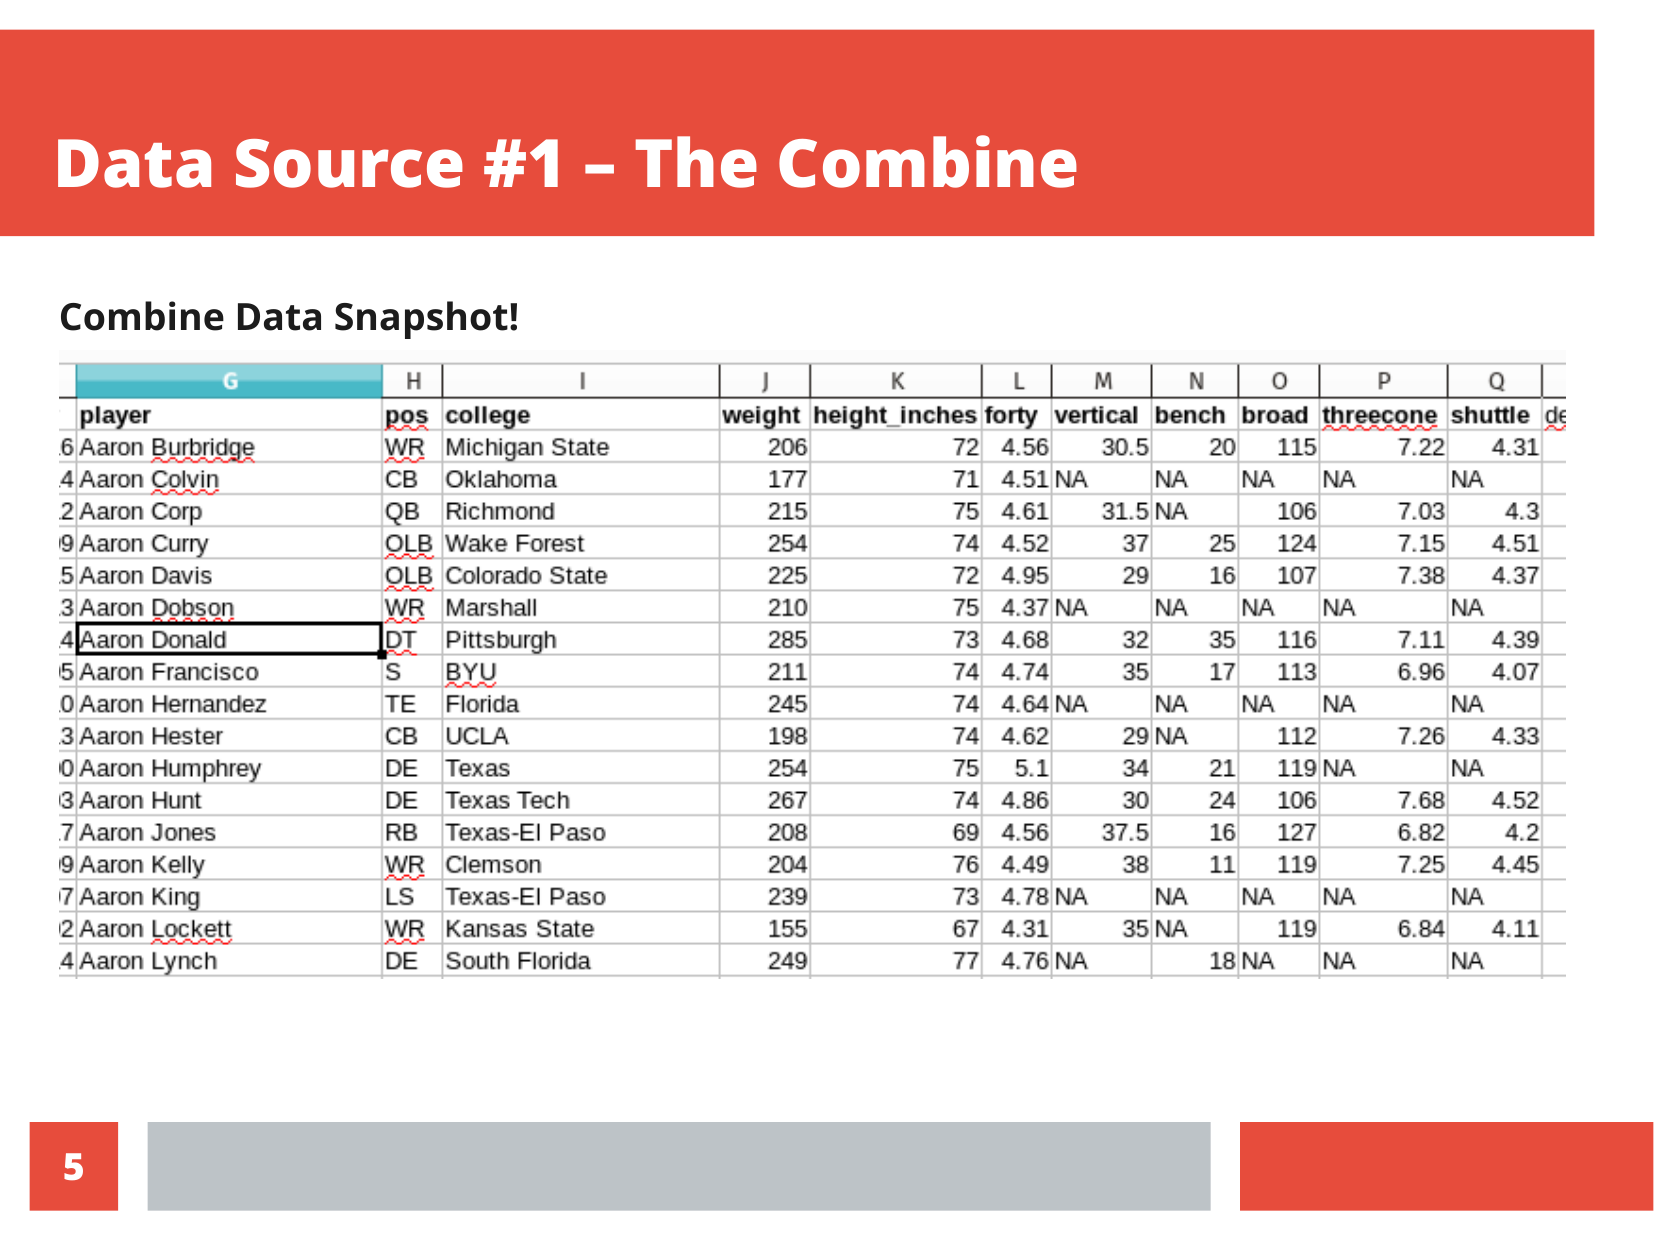

# Data Source #1 – The Combine
Combine Data Snapshot!
5